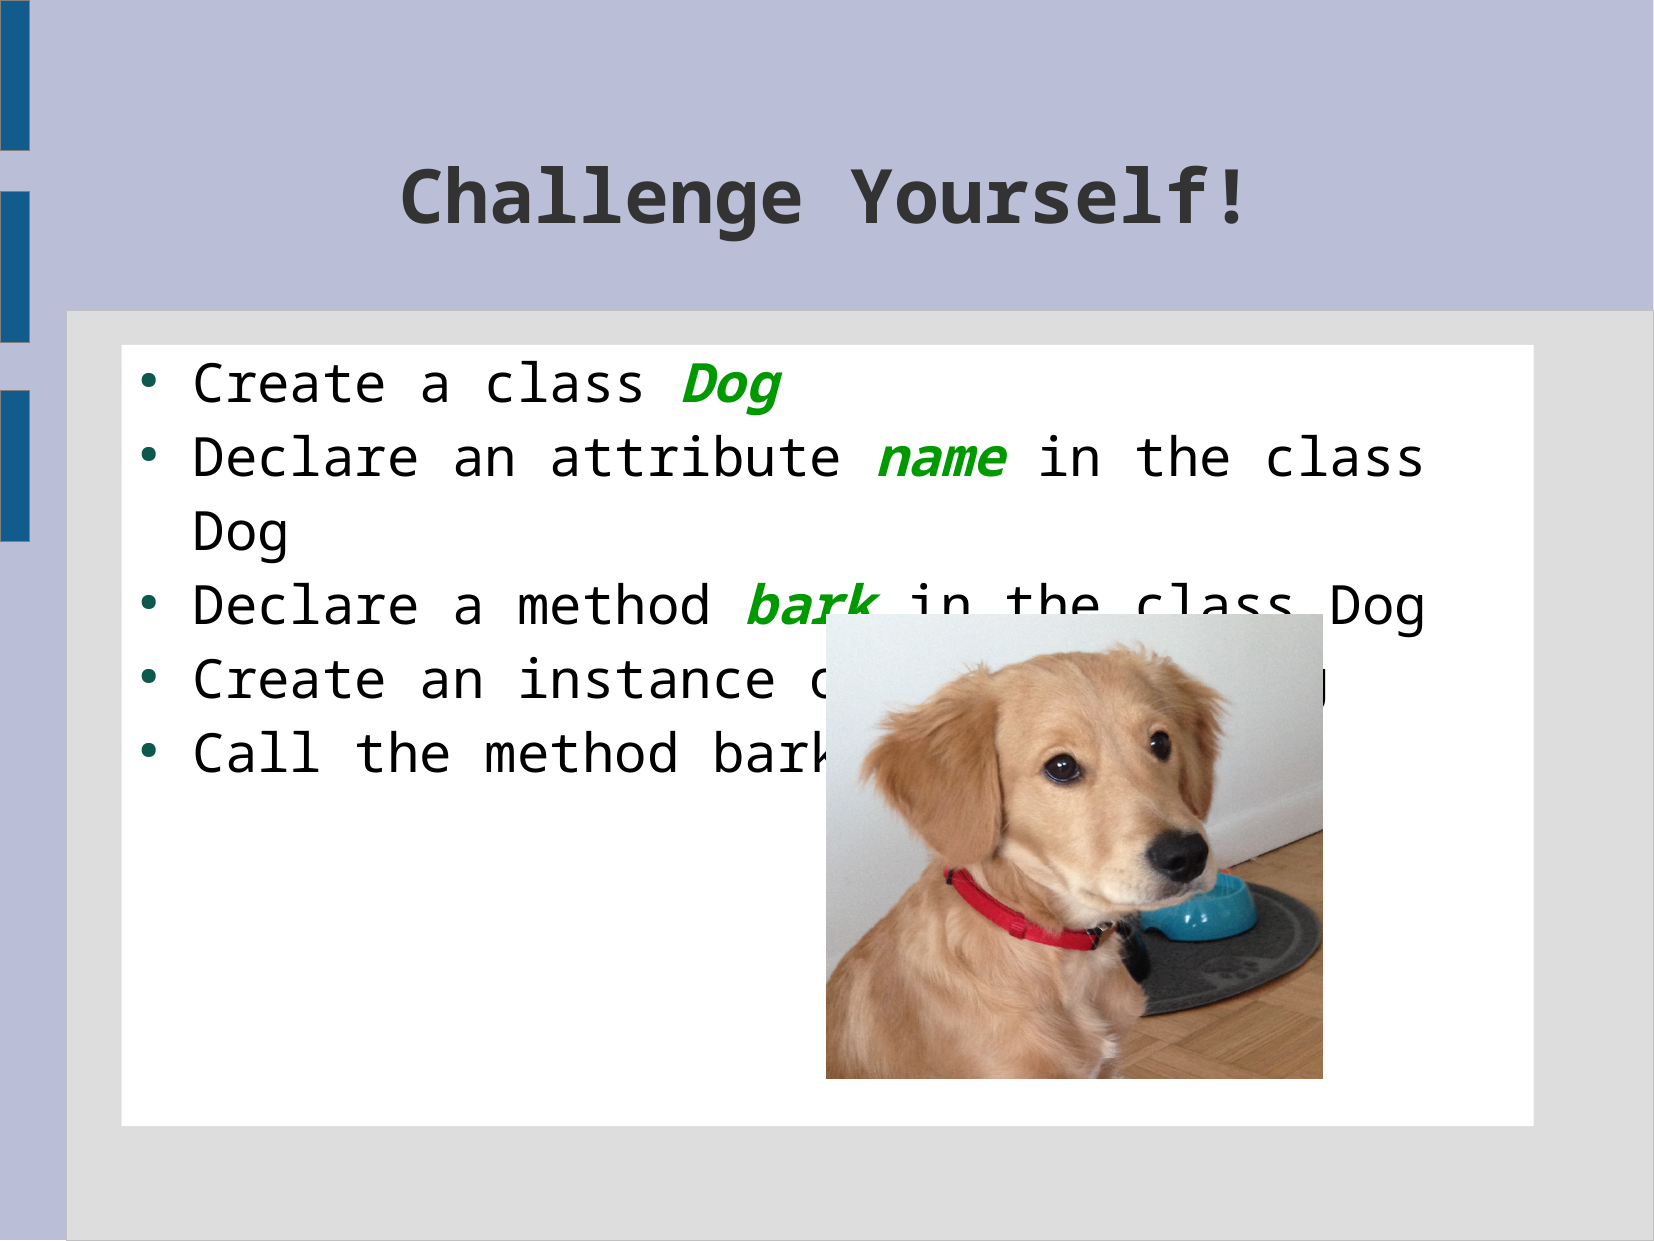

# Challenge Yourself!
Create a class Dog
Declare an attribute name in the class Dog
Declare a method bark in the class Dog
Create an instance of the class Dog
Call the method bark